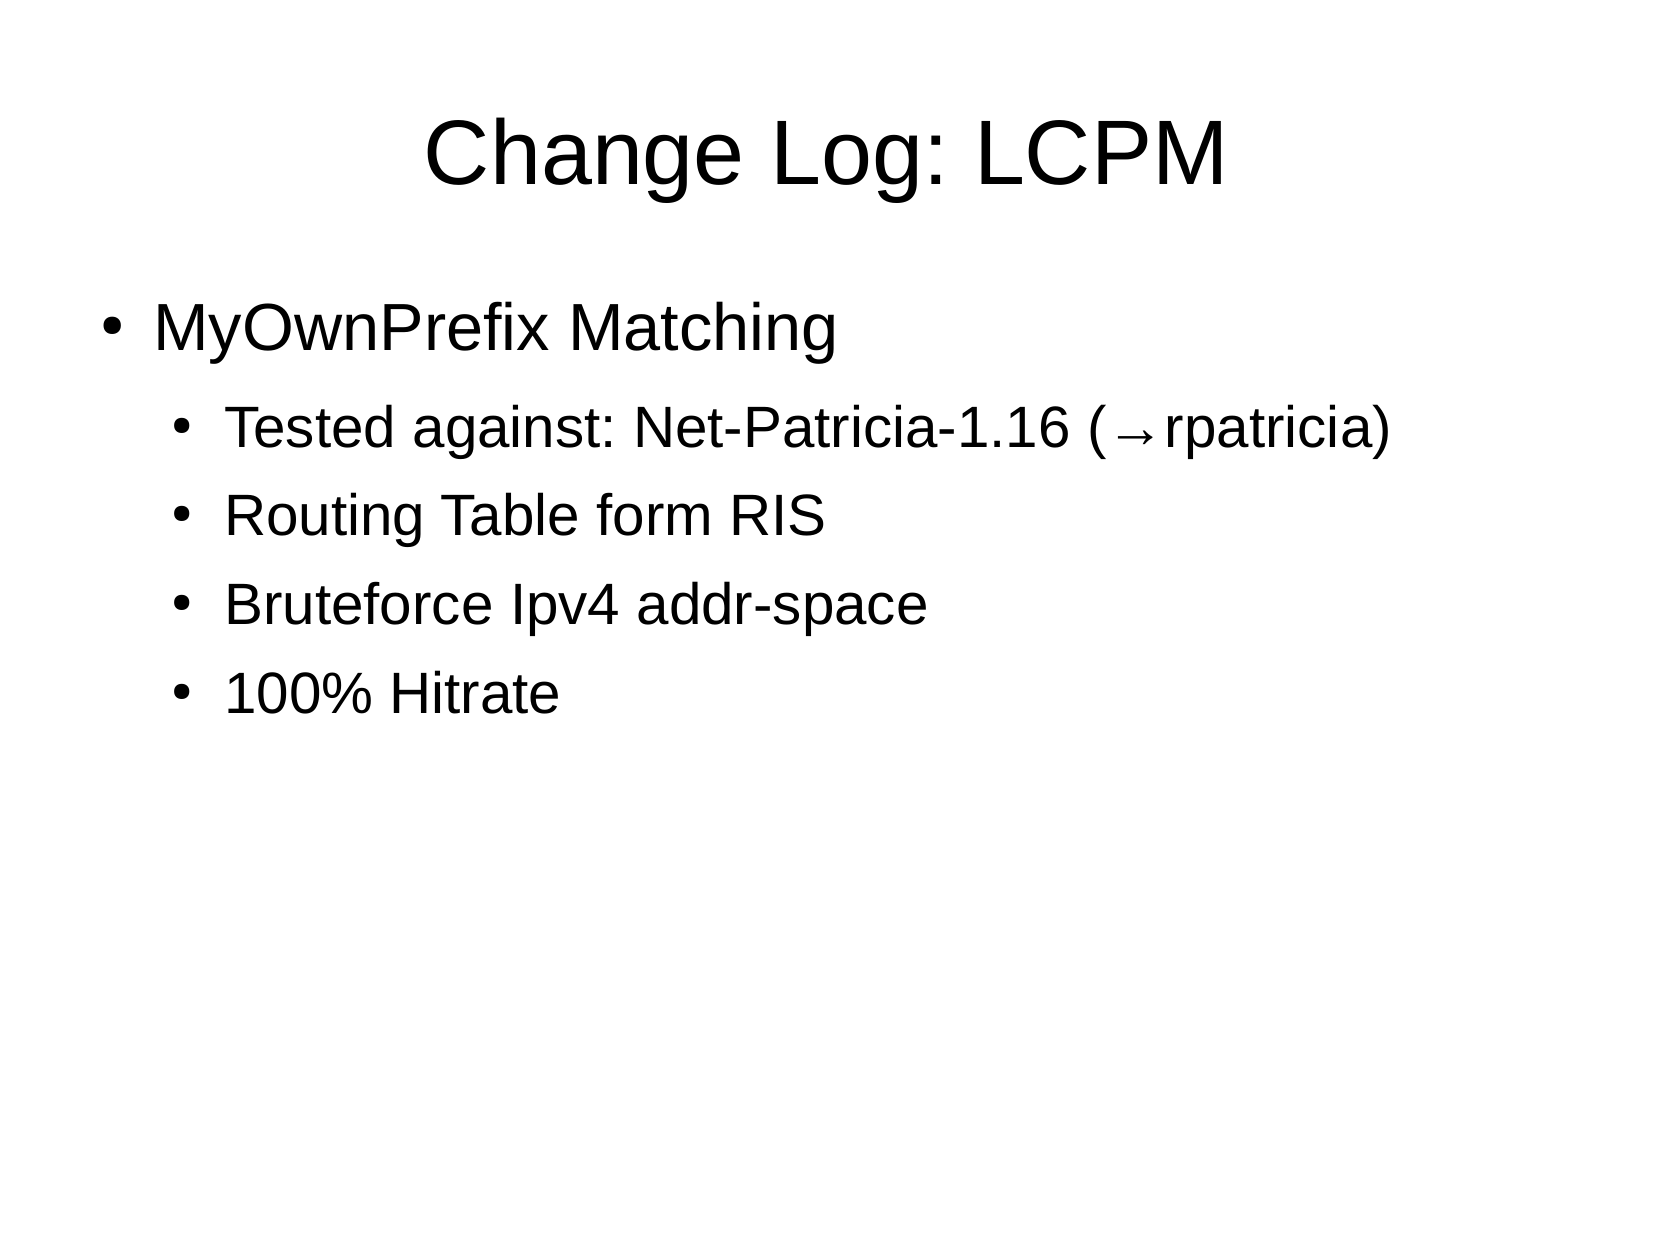

# Change Log: LCPM
MyOwnPrefix Matching
Tested against: Net-Patricia-1.16 (→rpatricia)
Routing Table form RIS
Bruteforce Ipv4 addr-space
100% Hitrate